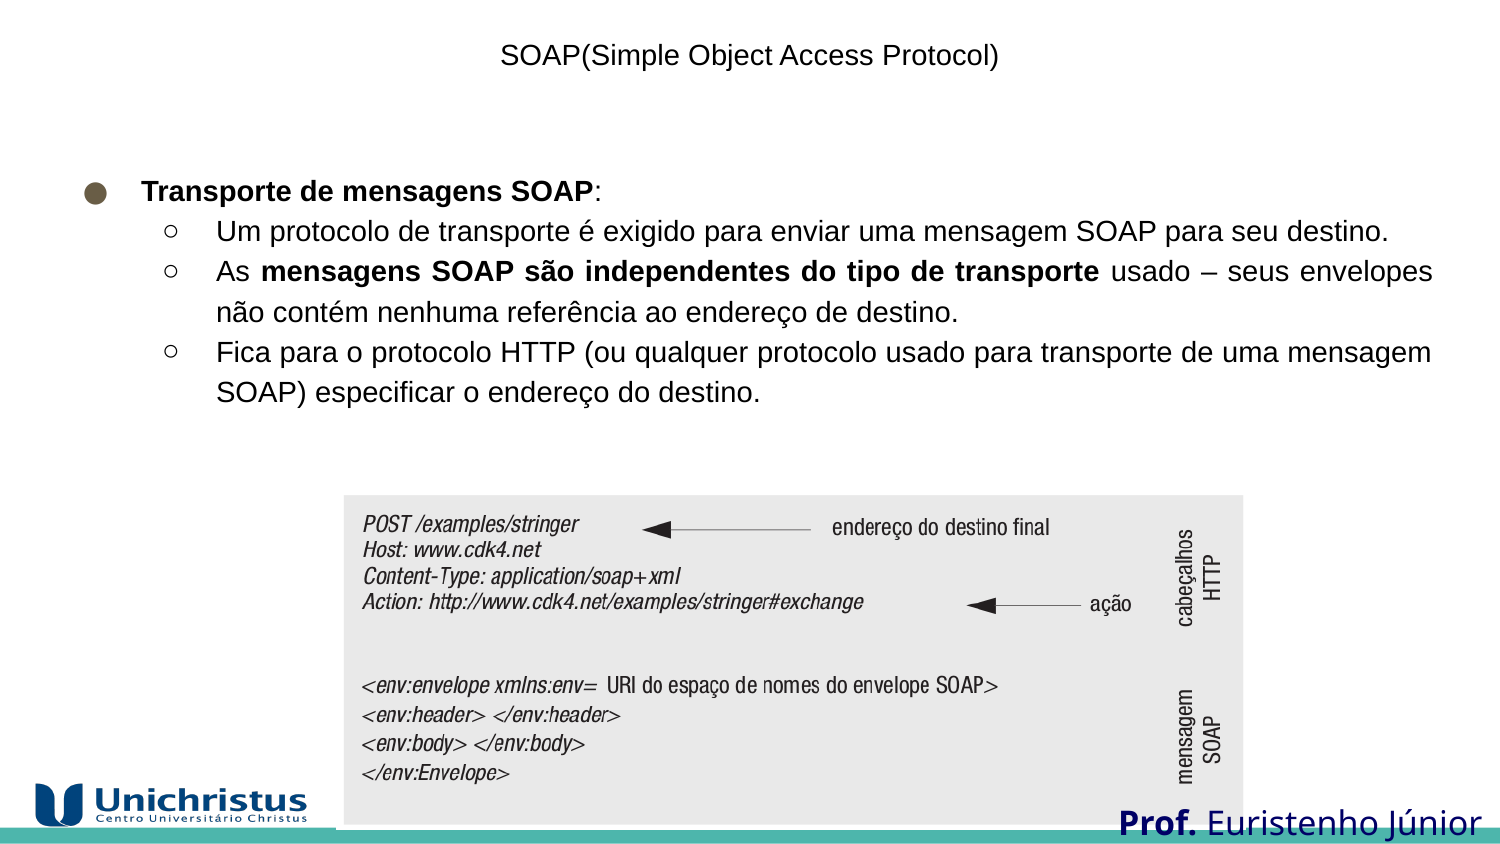

# SOAP(Simple Object Access Protocol)
Transporte de mensagens SOAP:
Um protocolo de transporte é exigido para enviar uma mensagem SOAP para seu destino.
As mensagens SOAP são independentes do tipo de transporte usado – seus envelopes não contém nenhuma referência ao endereço de destino.
Fica para o protocolo HTTP (ou qualquer protocolo usado para transporte de uma mensagem SOAP) especificar o endereço do destino.
Prof. Euristenho Júnior